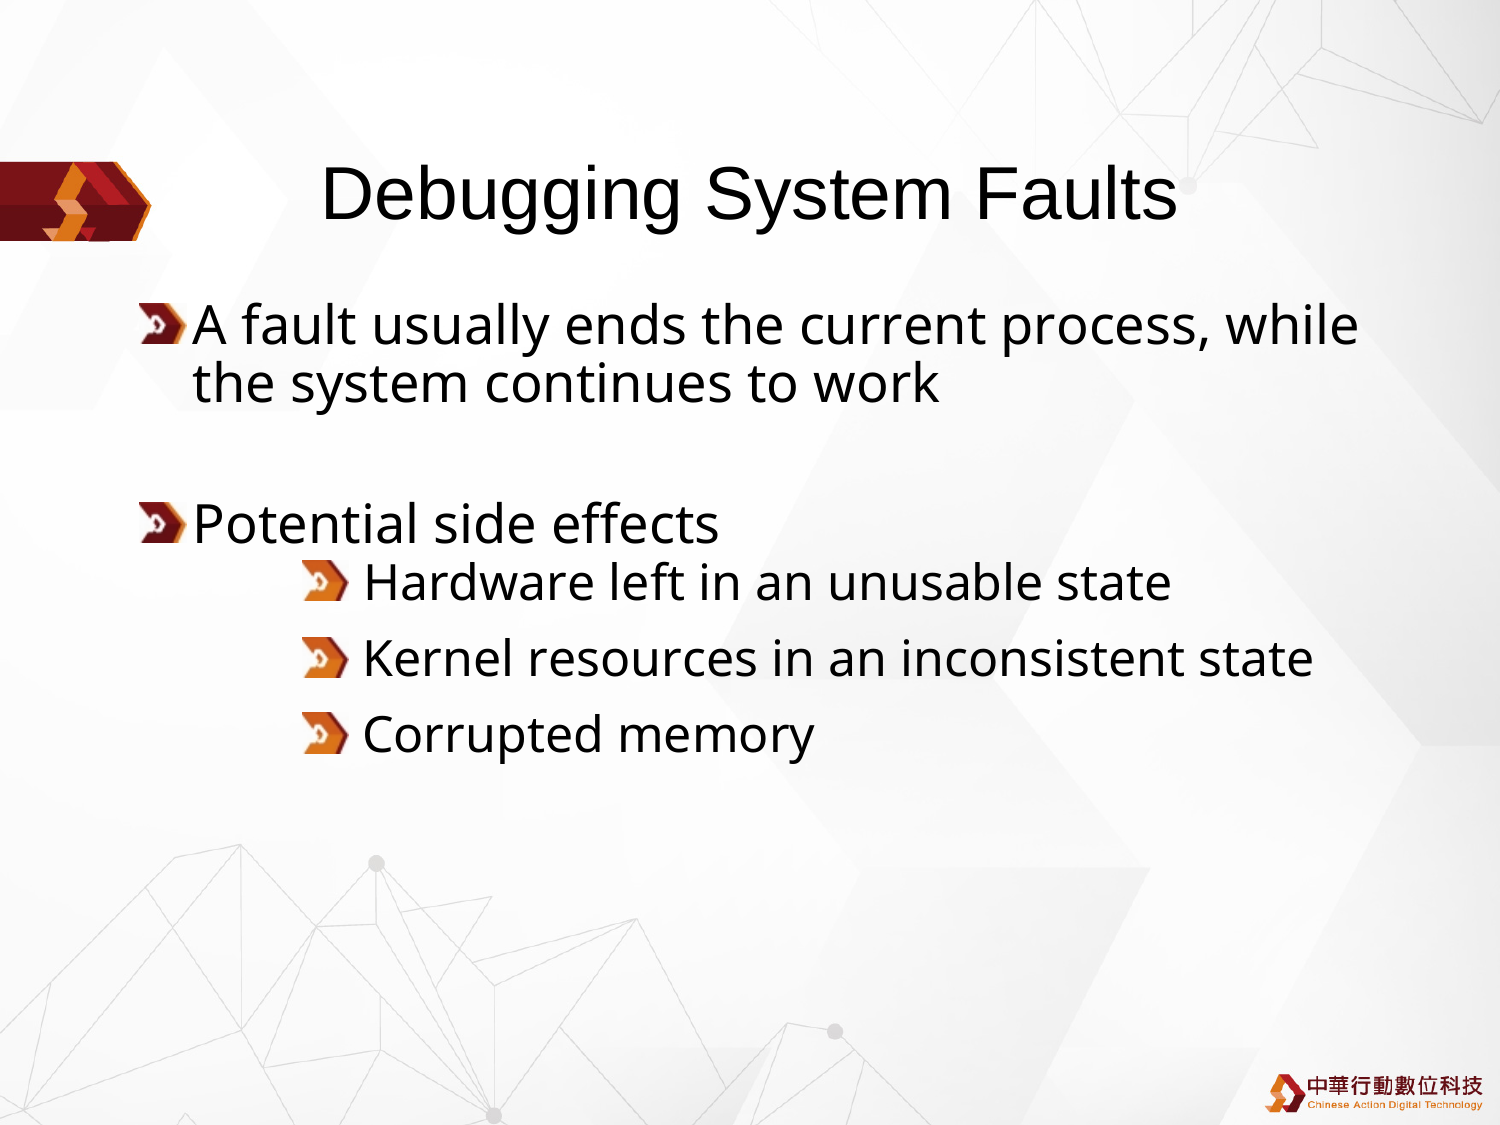

# Debugging System Faults
A fault usually ends the current process, while the system continues to work
Potential side effects
 Hardware left in an unusable state
 Kernel resources in an inconsistent state
 Corrupted memory